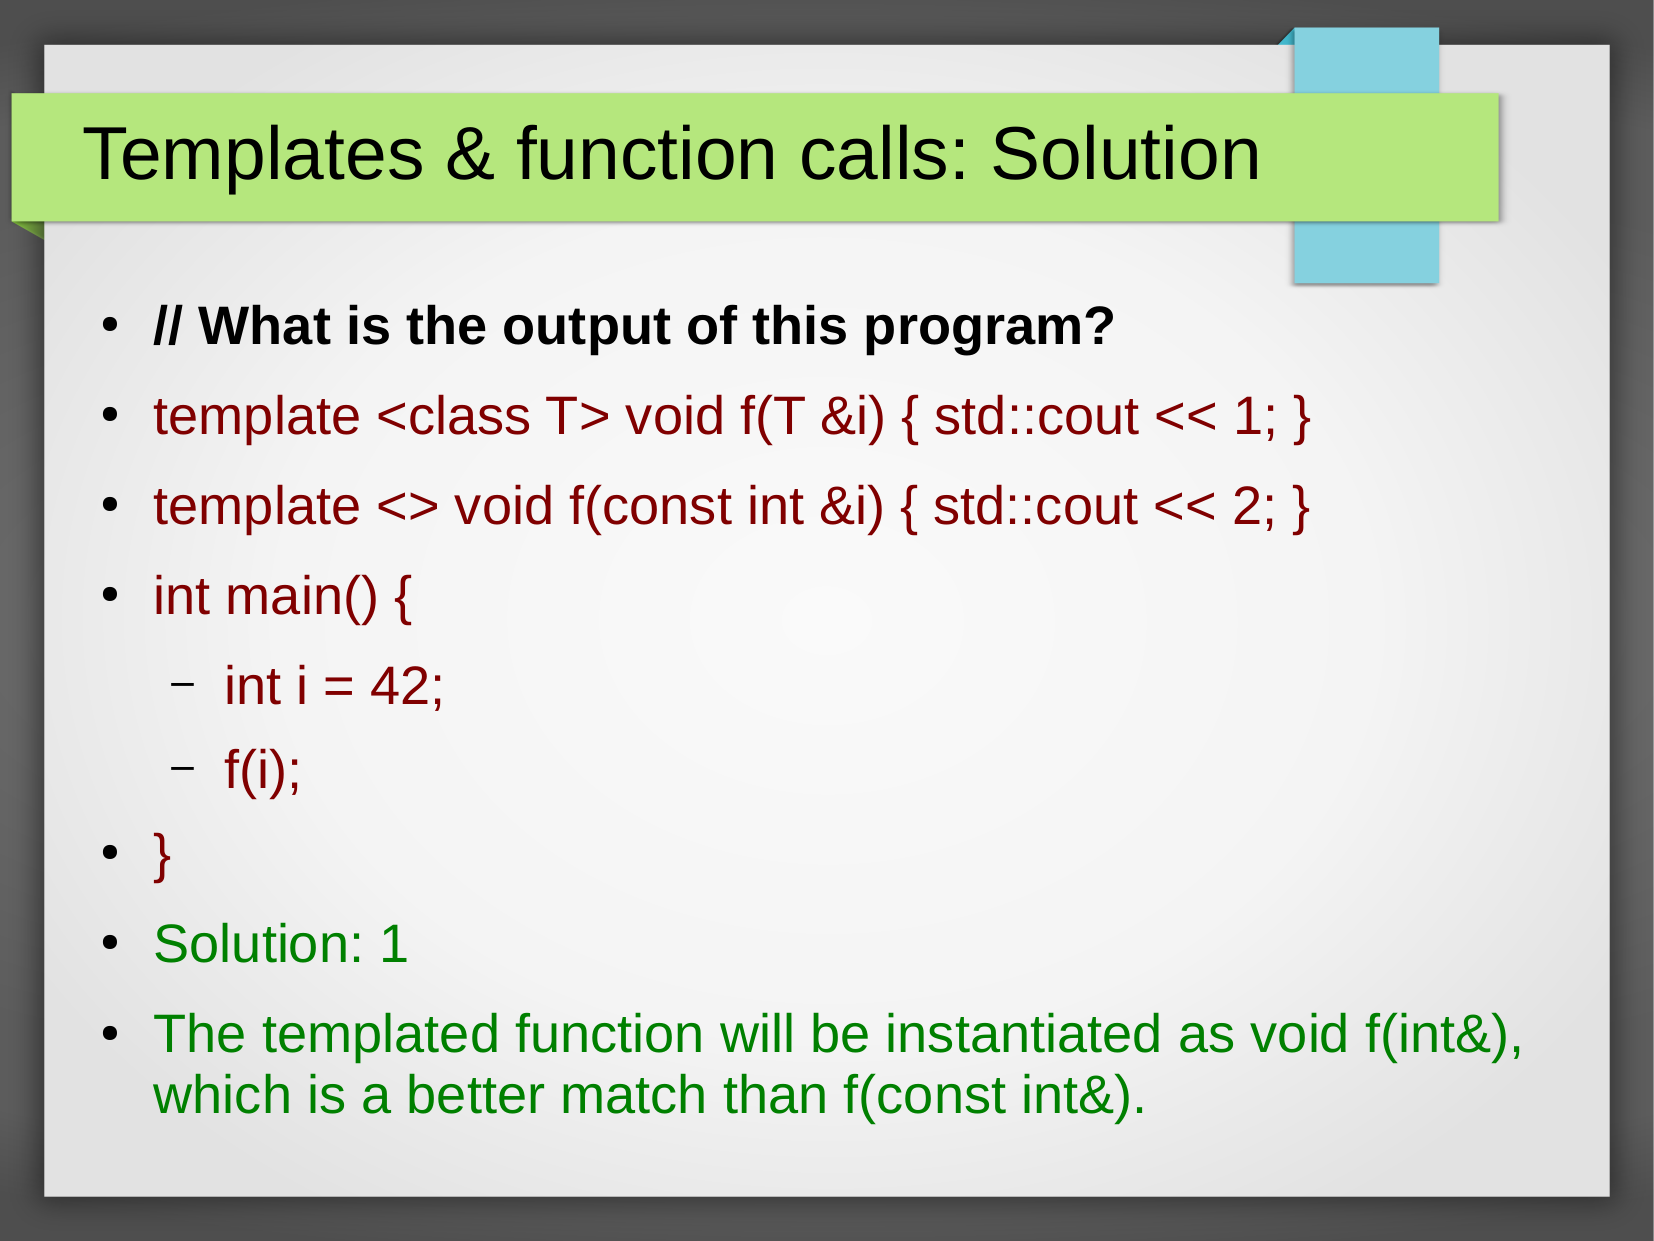

# Templates & function calls: Solution
// What is the output of this program?
template <class T> void f(T &i) { std::cout << 1; }
template <> void f(const int &i) { std::cout << 2; }
int main() {
int i = 42;
f(i);
}
Solution: 1
The templated function will be instantiated as void f(int&), which is a better match than f(const int&).